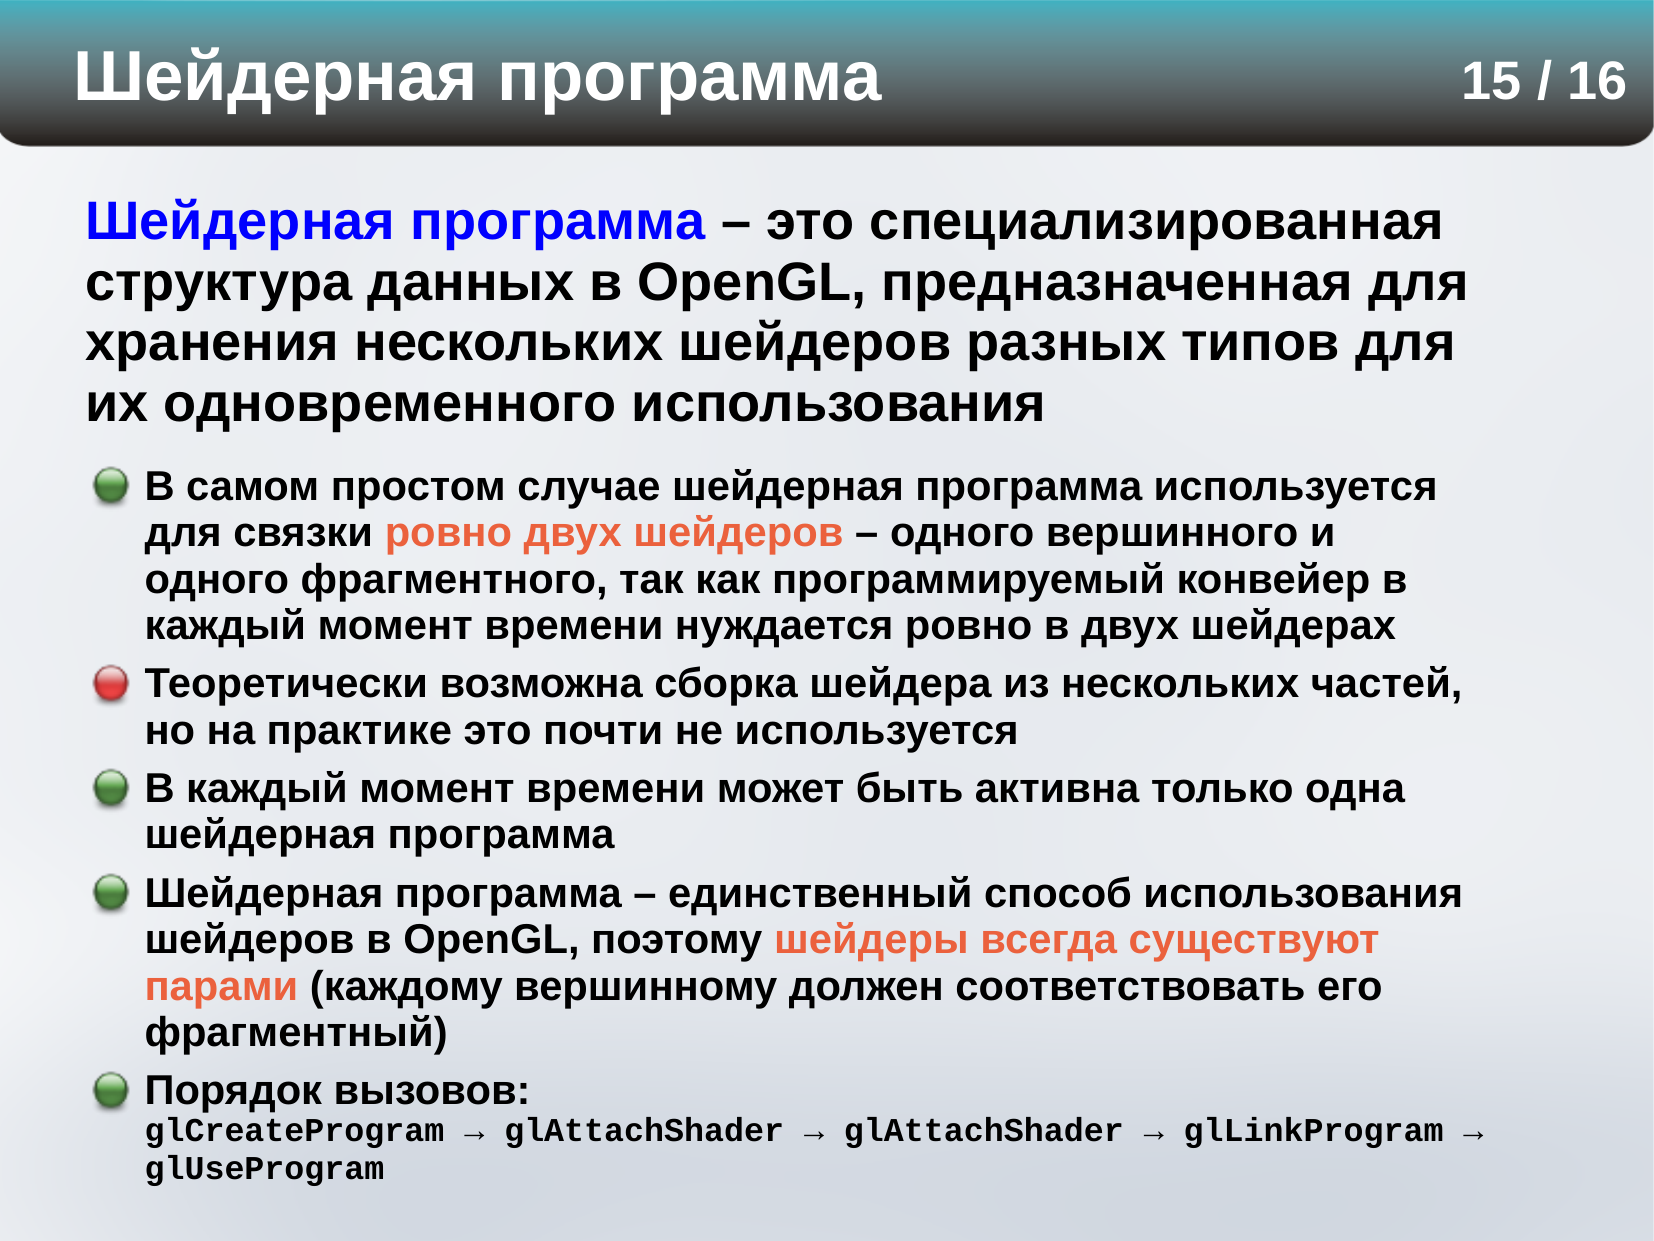

Шейдерная программа
Шейдерная программа – это специализированная структура данных в OpenGL, предназначенная для хранения нескольких шейдеров разных типов для их одновременного использования
В самом простом случае шейдерная программа используется для связки ровно двух шейдеров – одного вершинного и одного фрагментного, так как программируемый конвейер в каждый момент времени нуждается ровно в двух шейдерах
Теоретически возможна сборка шейдера из нескольких частей, но на практике это почти не используется
В каждый момент времени может быть активна только одна шейдерная программа
Шейдерная программа – единственный способ использования шейдеров в OpenGL, поэтому шейдеры всегда существуют парами (каждому вершинному должен соответствовать его фрагментный)
Порядок вызовов:
glCreateProgram → glAttachShader → glAttachShader → glLinkProgram → glUseProgram